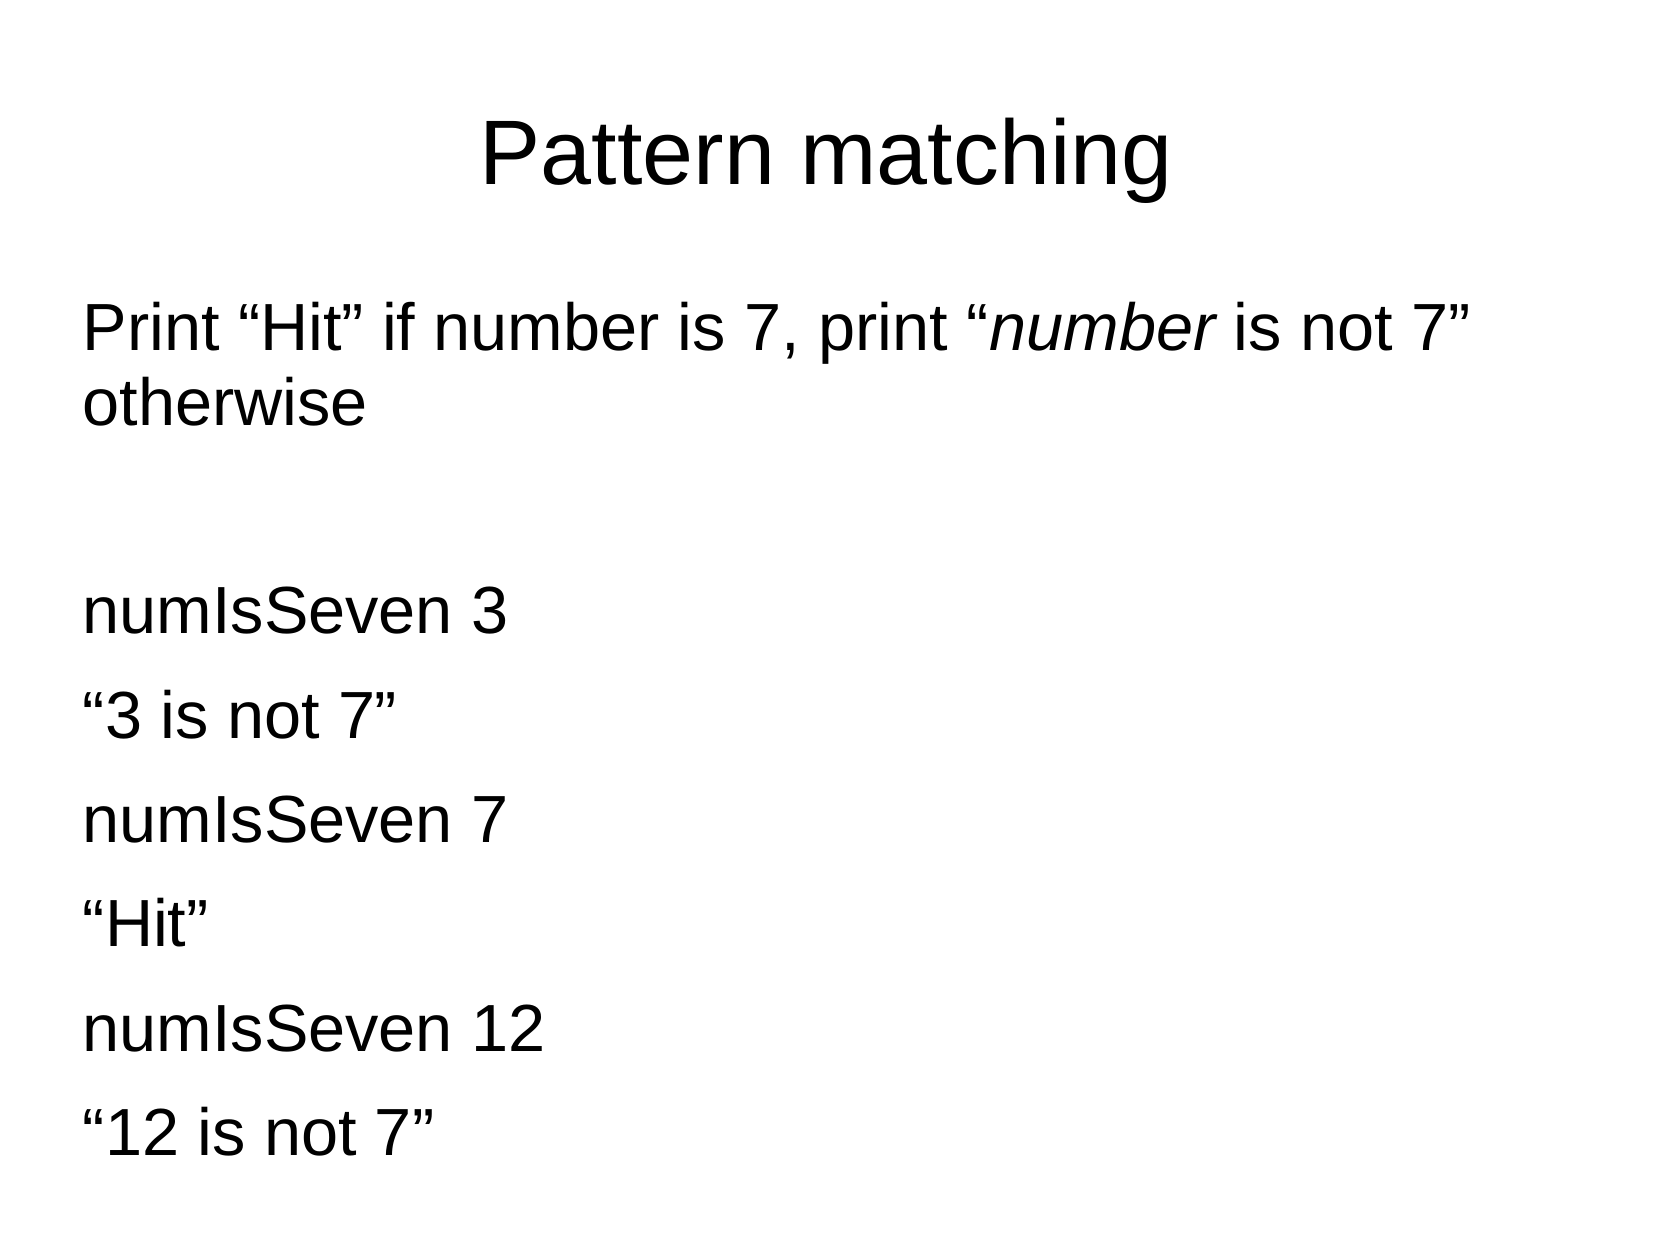

# Pattern matching
Print “Hit” if number is 7, print “number is not 7” otherwise
numIsSeven 3
“3 is not 7”
numIsSeven 7
“Hit”
numIsSeven 12
“12 is not 7”